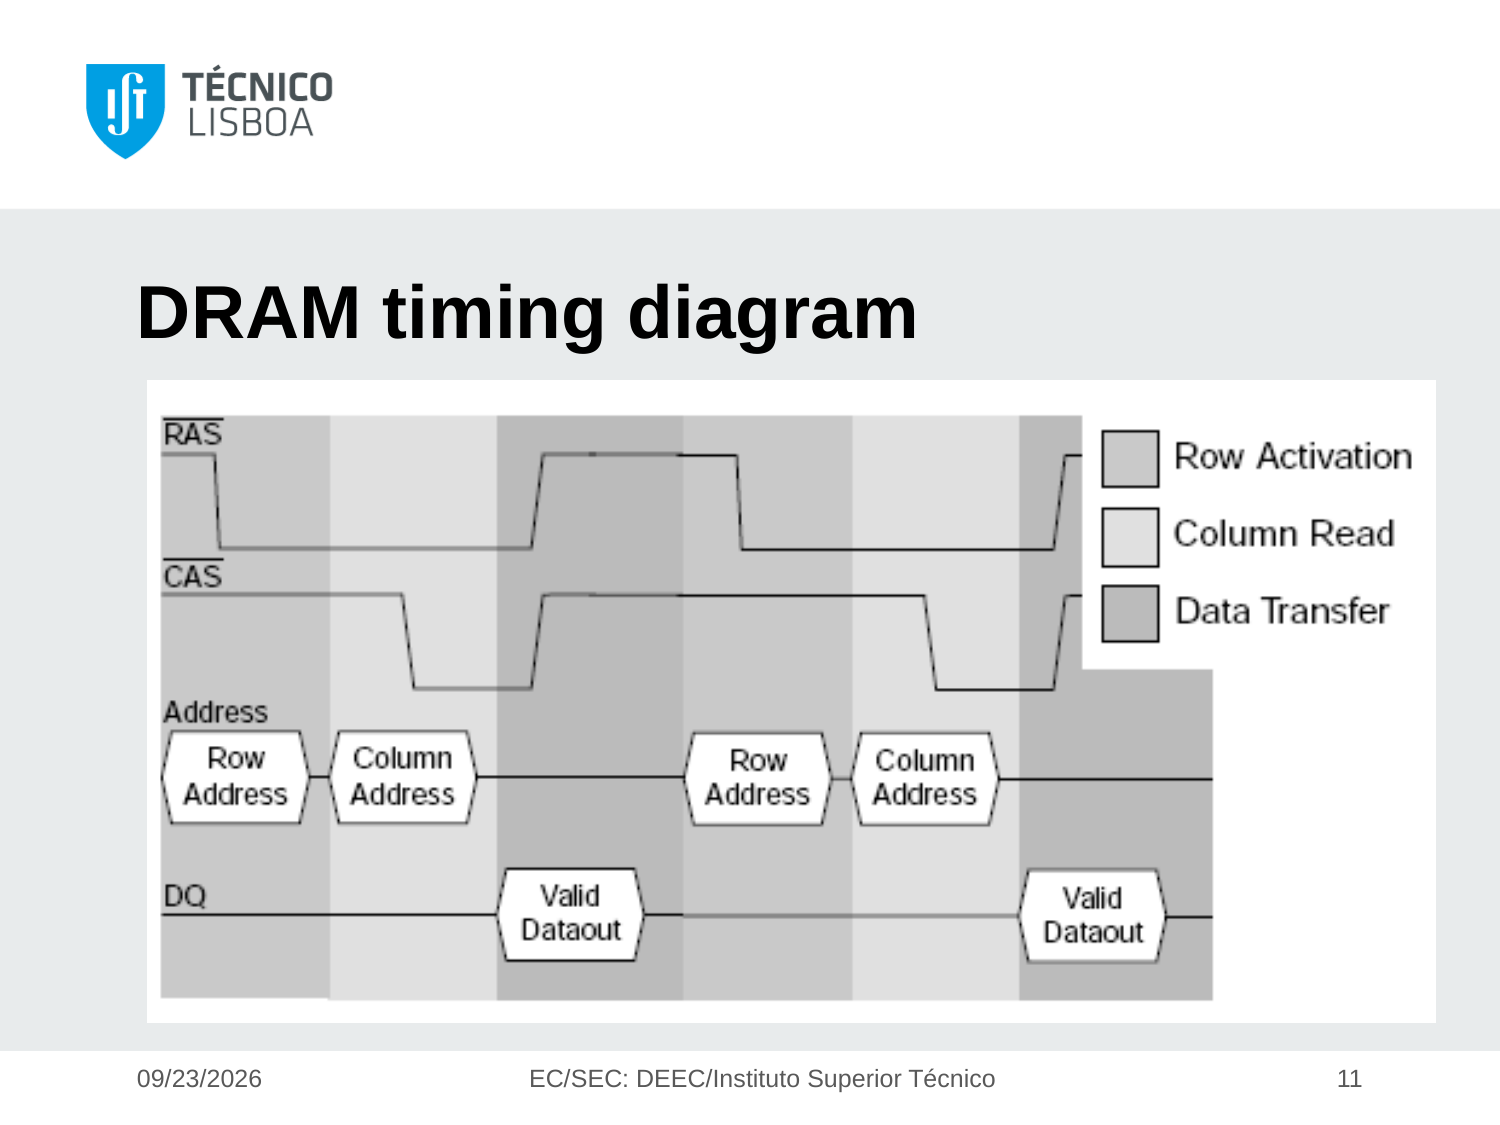

# DRAM timing diagram
EC/SEC: DEEC/Instituto Superior Técnico